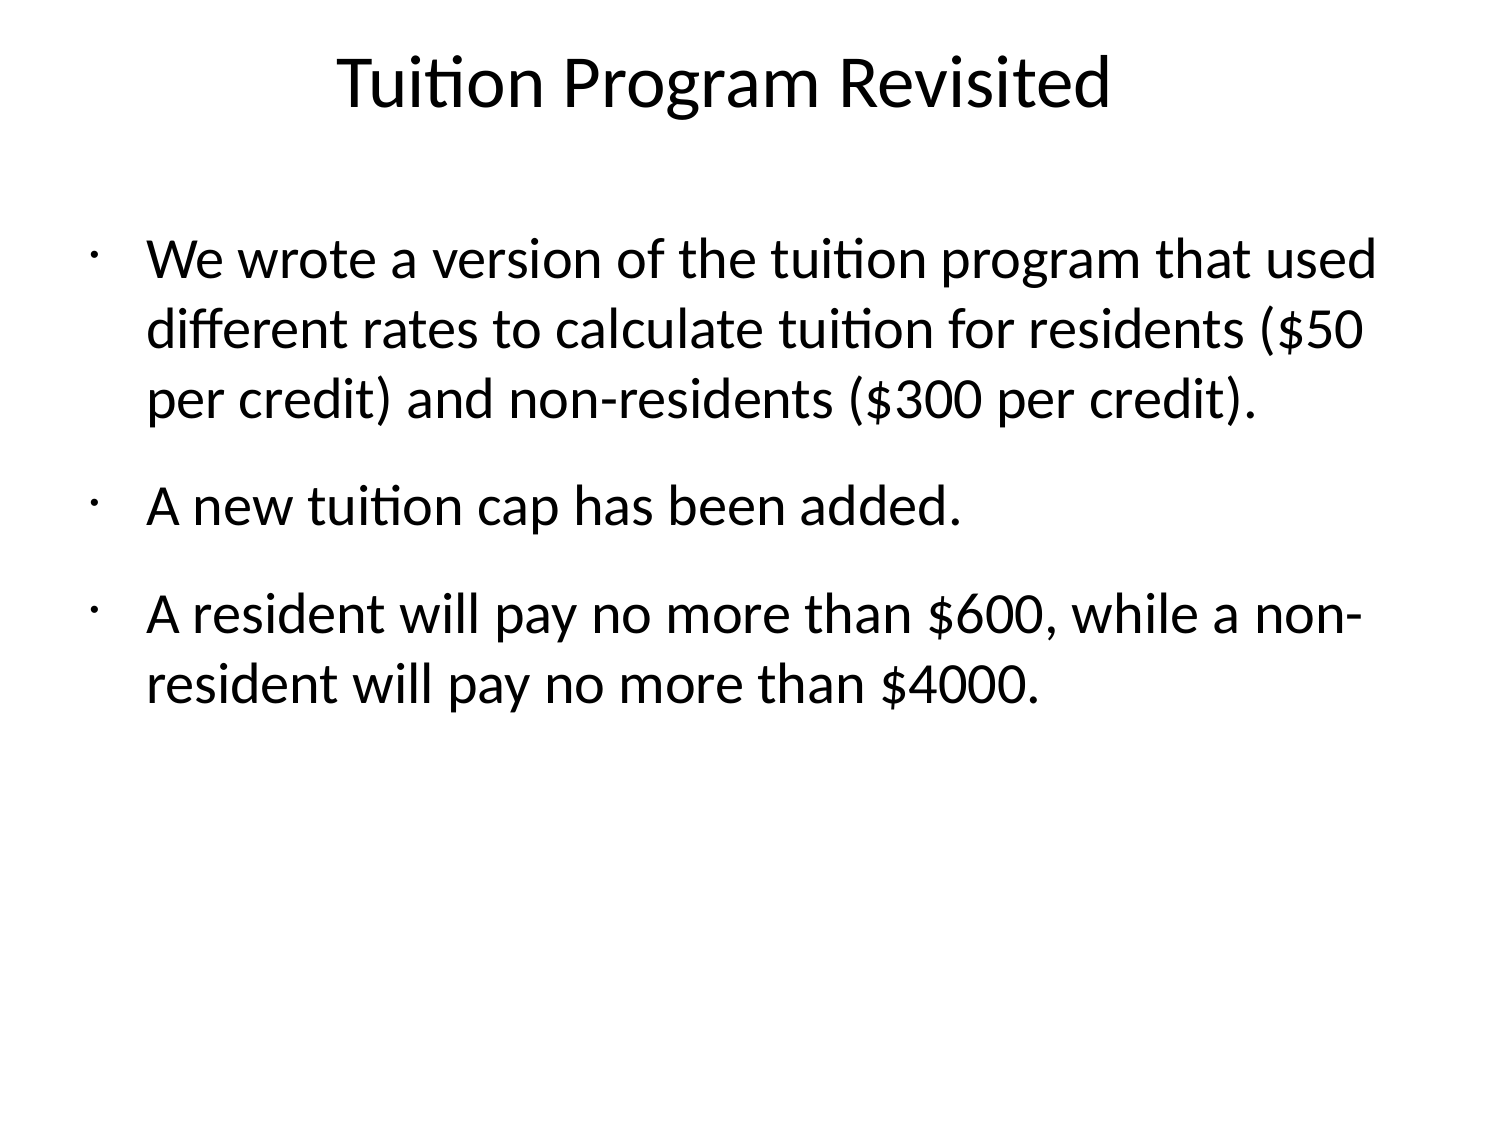

# Tuition Program Revisited
We wrote a version of the tuition program that used different rates to calculate tuition for residents ($50 per credit) and non-residents ($300 per credit).
A new tuition cap has been added.
A resident will pay no more than $600, while a non-resident will pay no more than $4000.